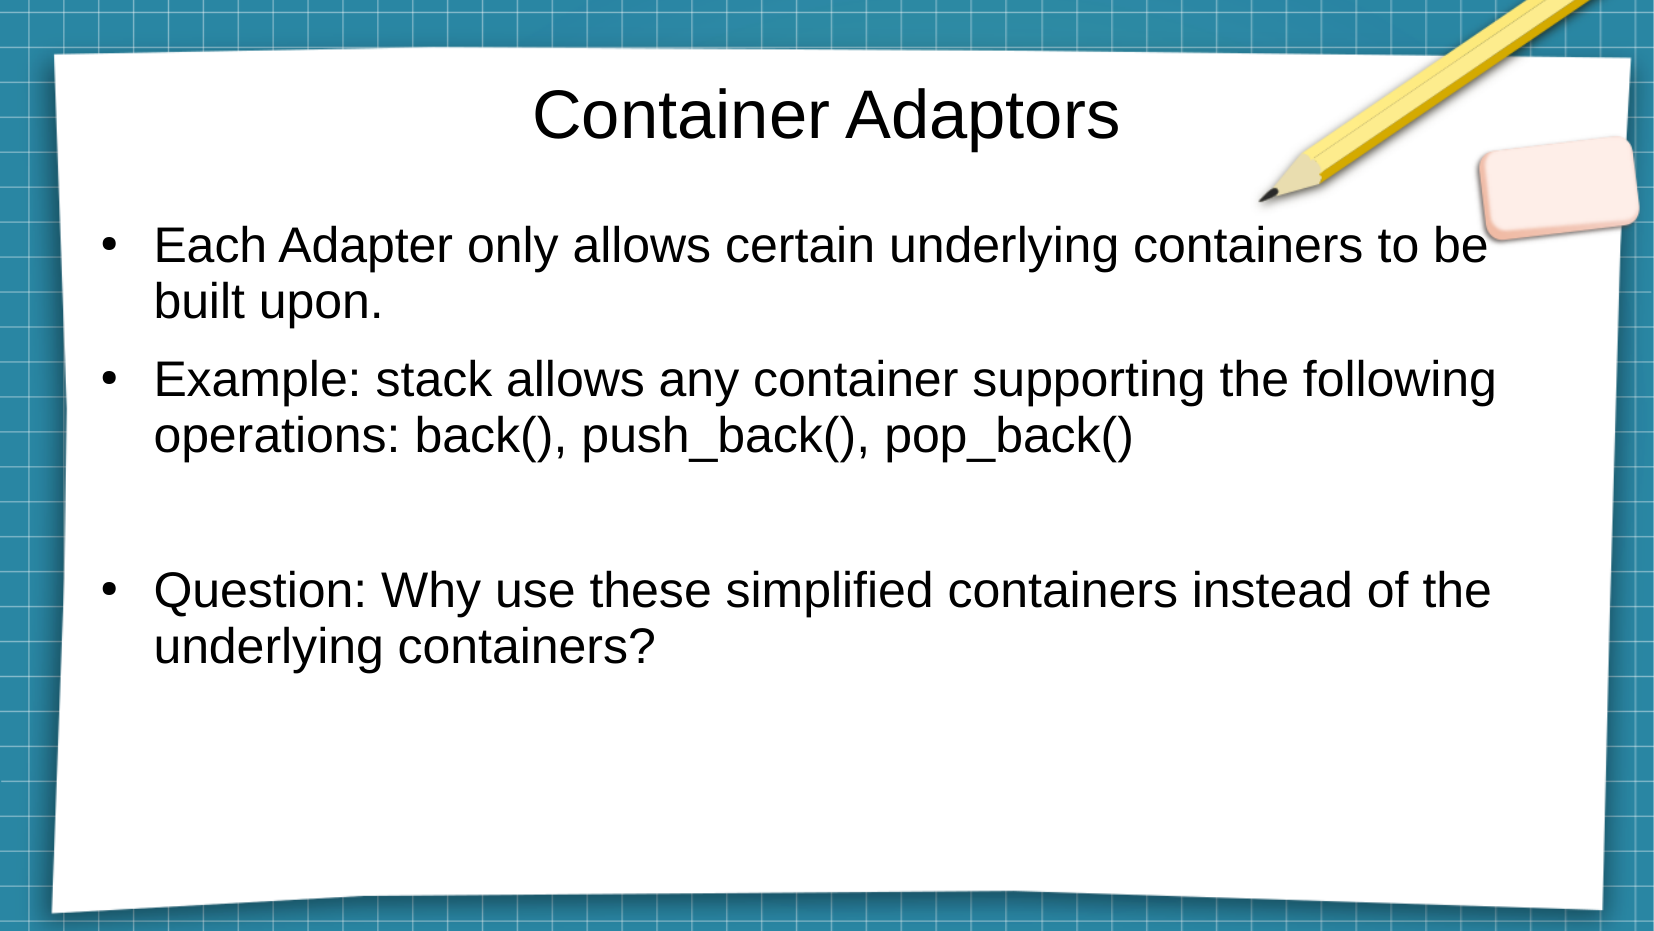

# Container Adaptors
Each Adapter only allows certain underlying containers to be built upon.
Example: stack allows any container supporting the following operations: back(), push_back(), pop_back()
Question: Why use these simplified containers instead of the underlying containers?